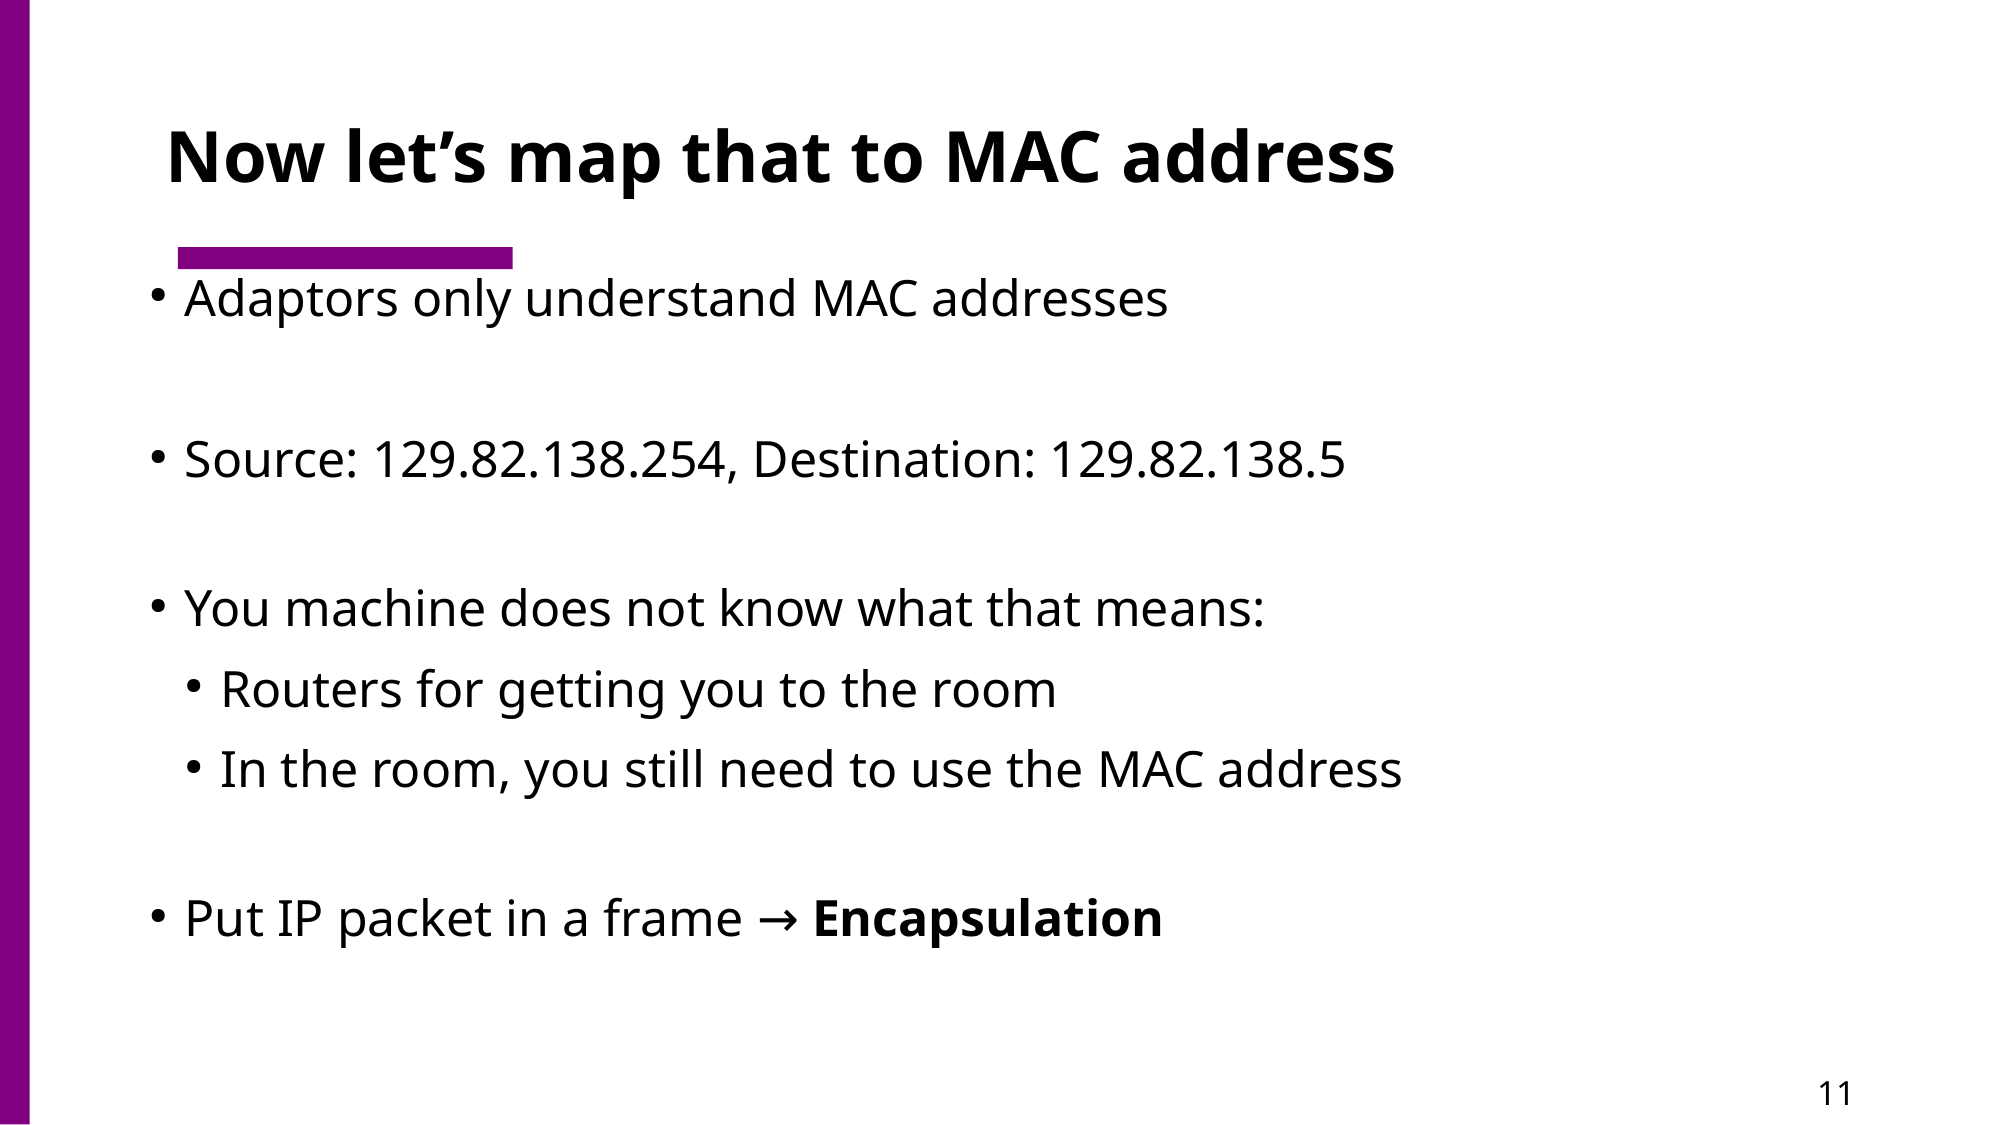

Now let’s map that to MAC address
Adaptors only understand MAC addresses
Source: 129.82.138.254, Destination: 129.82.138.5
You machine does not know what that means:
Routers for getting you to the room
In the room, you still need to use the MAC address
Put IP packet in a frame → Encapsulation